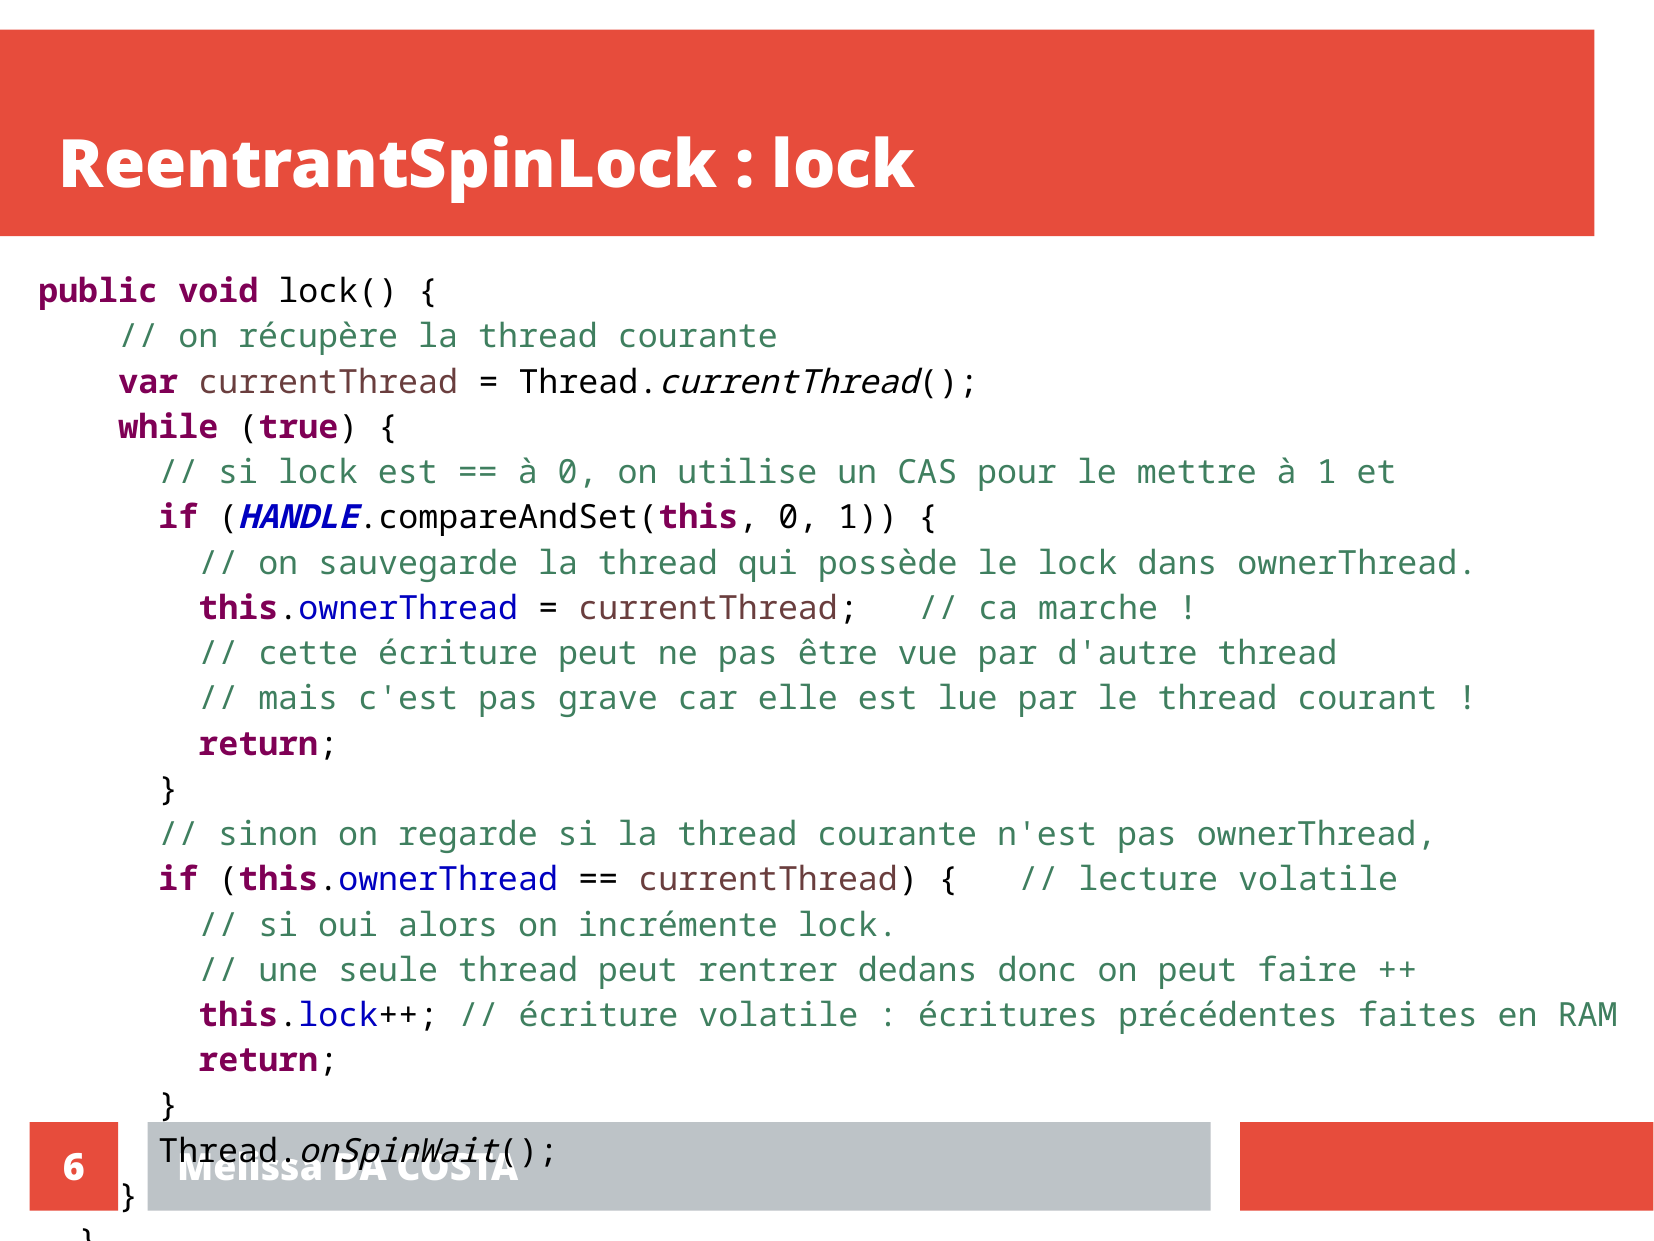

# ReentrantSpinLock : lock
public void lock() {
 // on récupère la thread courante
 var currentThread = Thread.currentThread();
 while (true) {
 // si lock est == à 0, on utilise un CAS pour le mettre à 1 et
 if (HANDLE.compareAndSet(this, 0, 1)) {
 // on sauvegarde la thread qui possède le lock dans ownerThread.
 this.ownerThread = currentThread; // ca marche !
 // cette écriture peut ne pas être vue par d'autre thread
 // mais c'est pas grave car elle est lue par le thread courant !
 return;
 }
 // sinon on regarde si la thread courante n'est pas ownerThread,
 if (this.ownerThread == currentThread) { // lecture volatile
 // si oui alors on incrémente lock.
 // une seule thread peut rentrer dedans donc on peut faire ++
 this.lock++; // écriture volatile : écritures précédentes faites en RAM
 return;
 }
 Thread.onSpinWait();
 }
 }
6
Mélissa DA COSTA